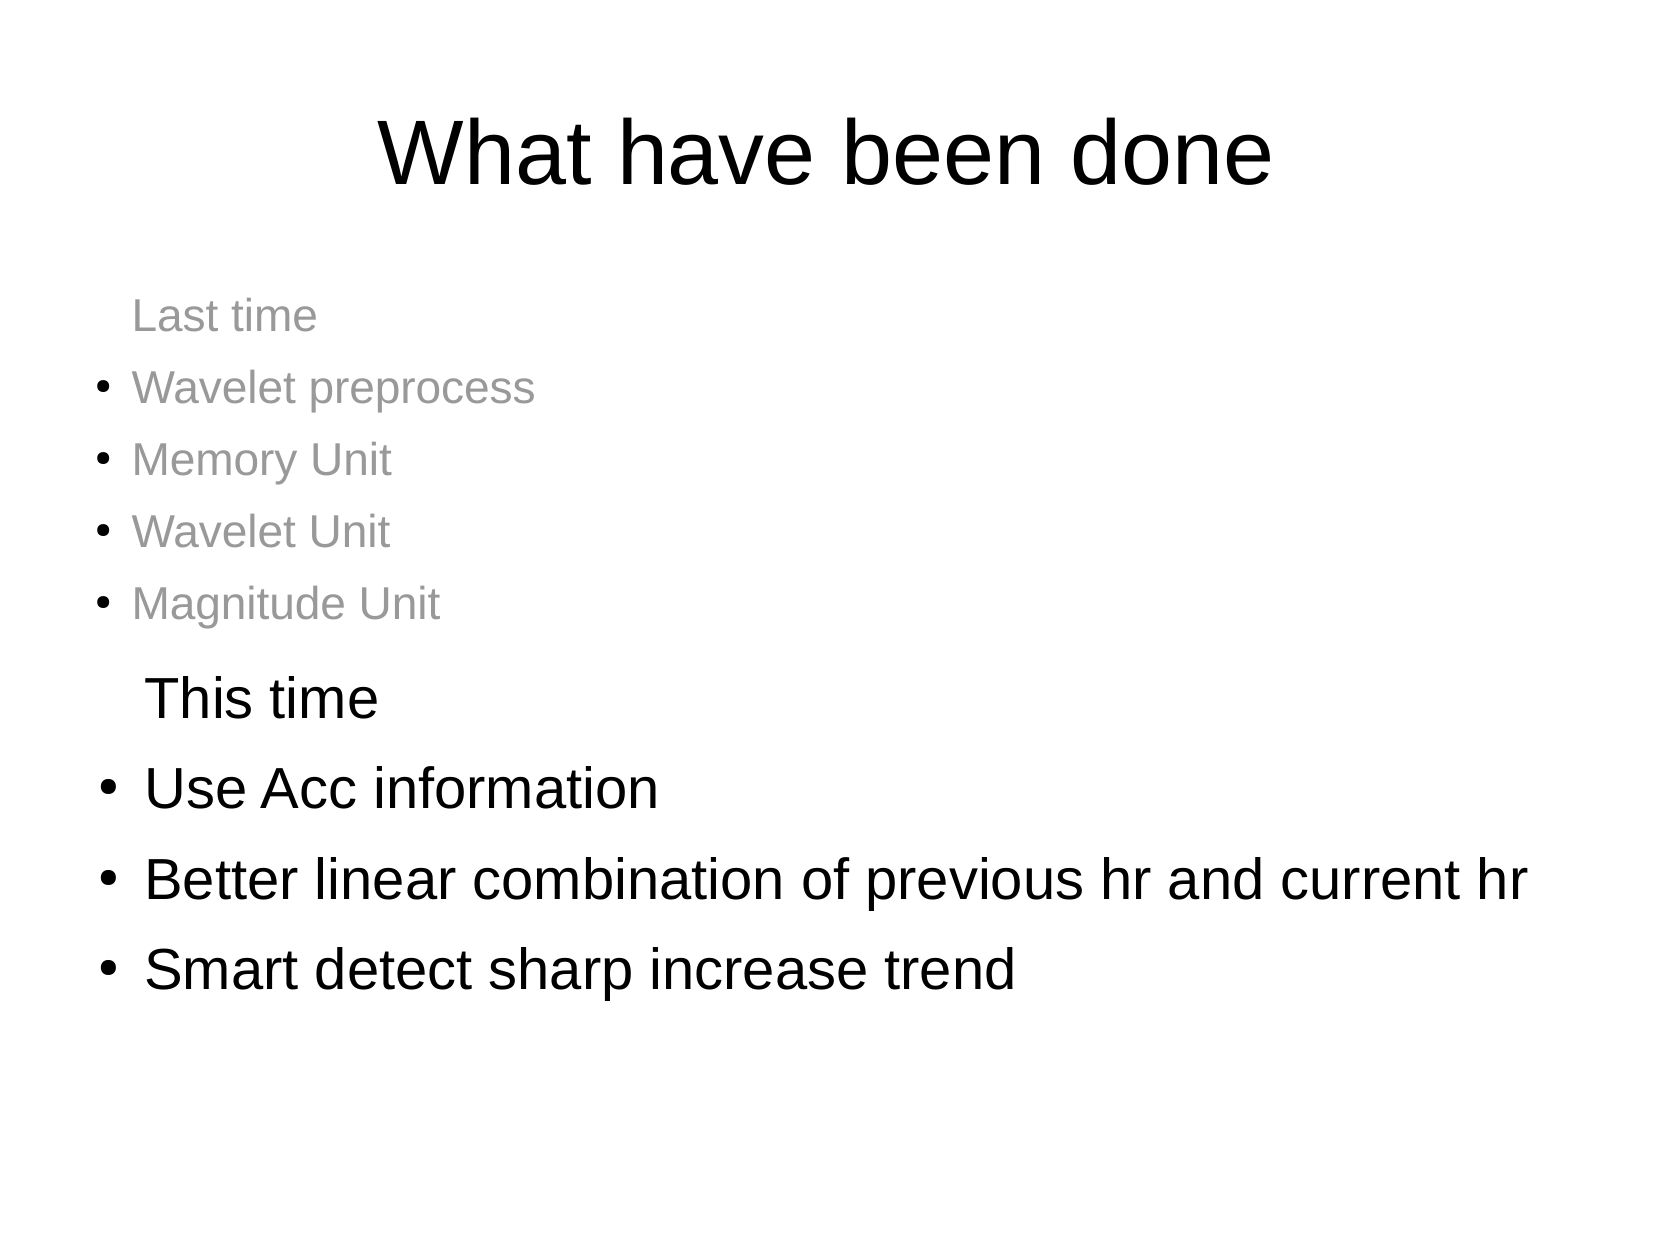

# What have been done
Last time
Wavelet preprocess
Memory Unit
Wavelet Unit
Magnitude Unit
This time
Use Acc information
Better linear combination of previous hr and current hr
Smart detect sharp increase trend